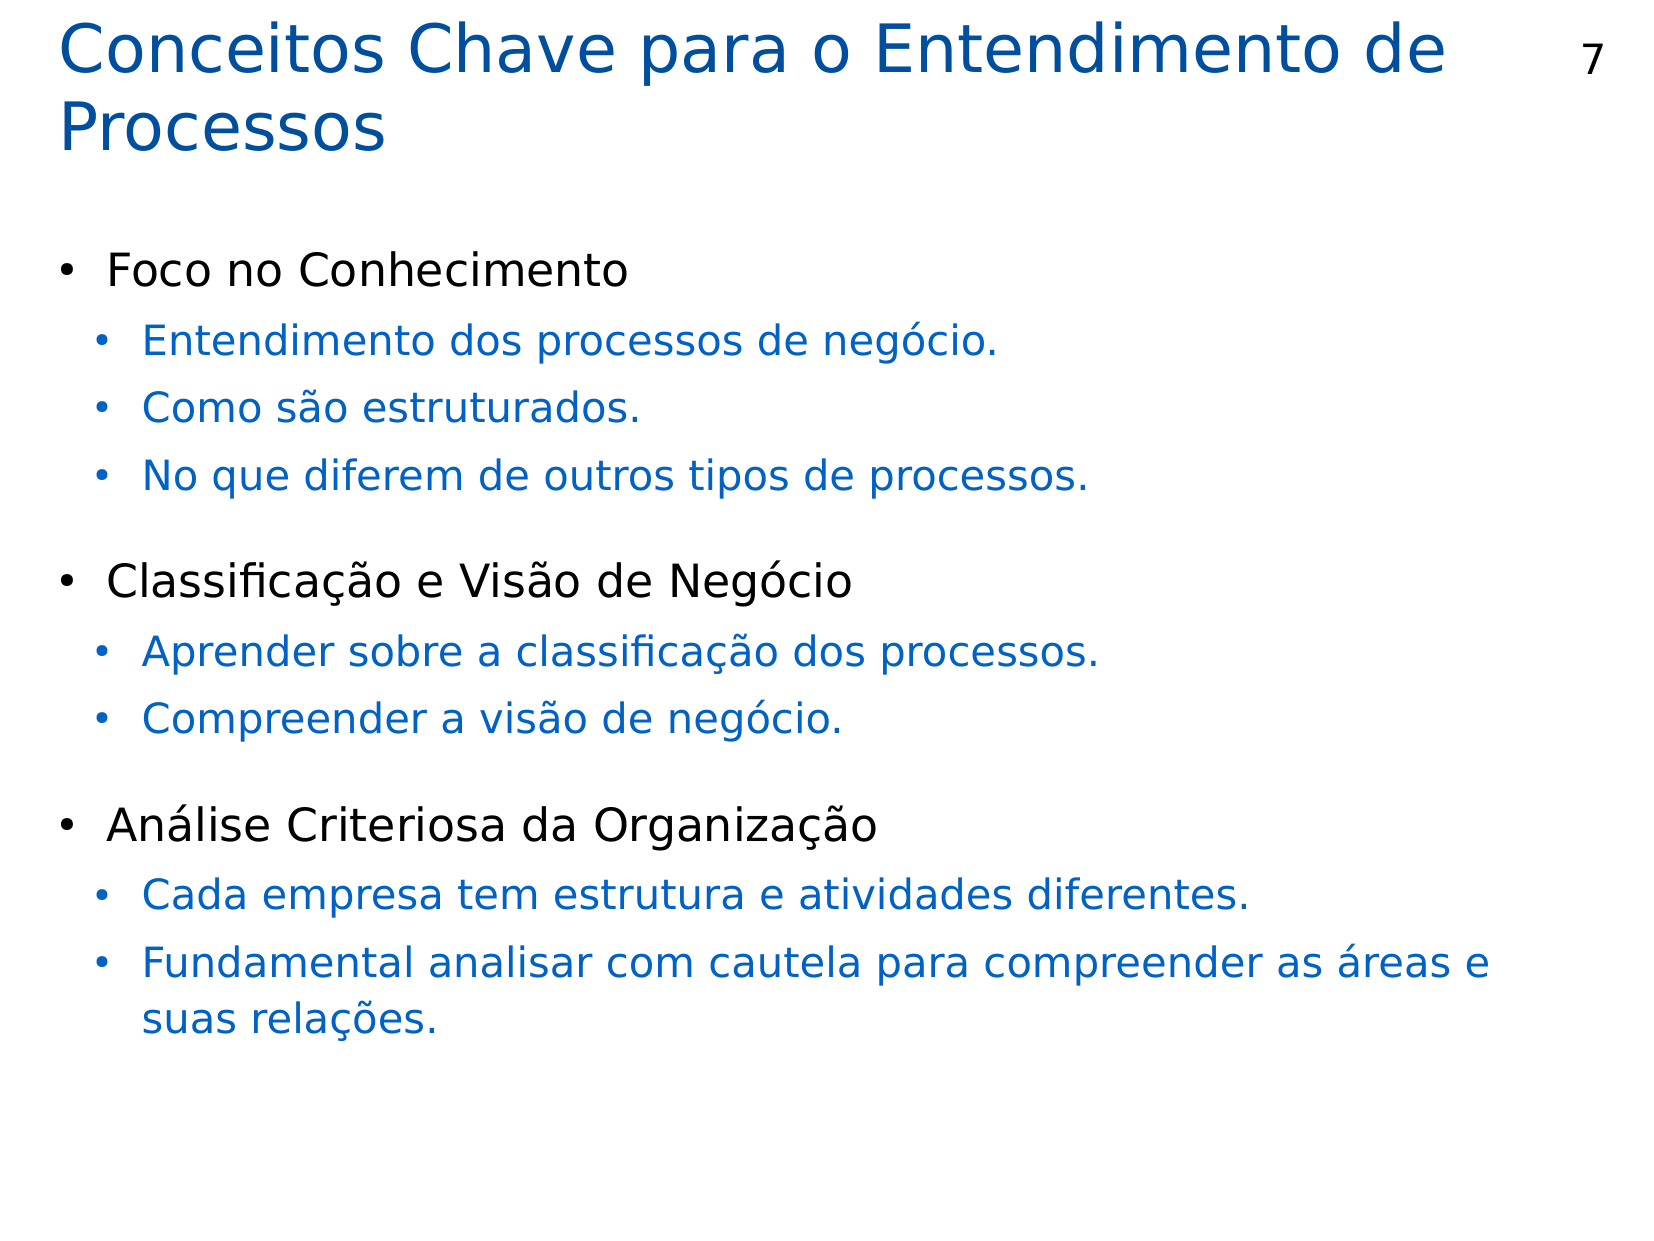

# Conceitos Chave para o Entendimento de Processos
7
Foco no Conhecimento
Entendimento dos processos de negócio.
Como são estruturados.
No que diferem de outros tipos de processos.
Classificação e Visão de Negócio
Aprender sobre a classificação dos processos.
Compreender a visão de negócio.
Análise Criteriosa da Organização
Cada empresa tem estrutura e atividades diferentes.
Fundamental analisar com cautela para compreender as áreas e suas relações.